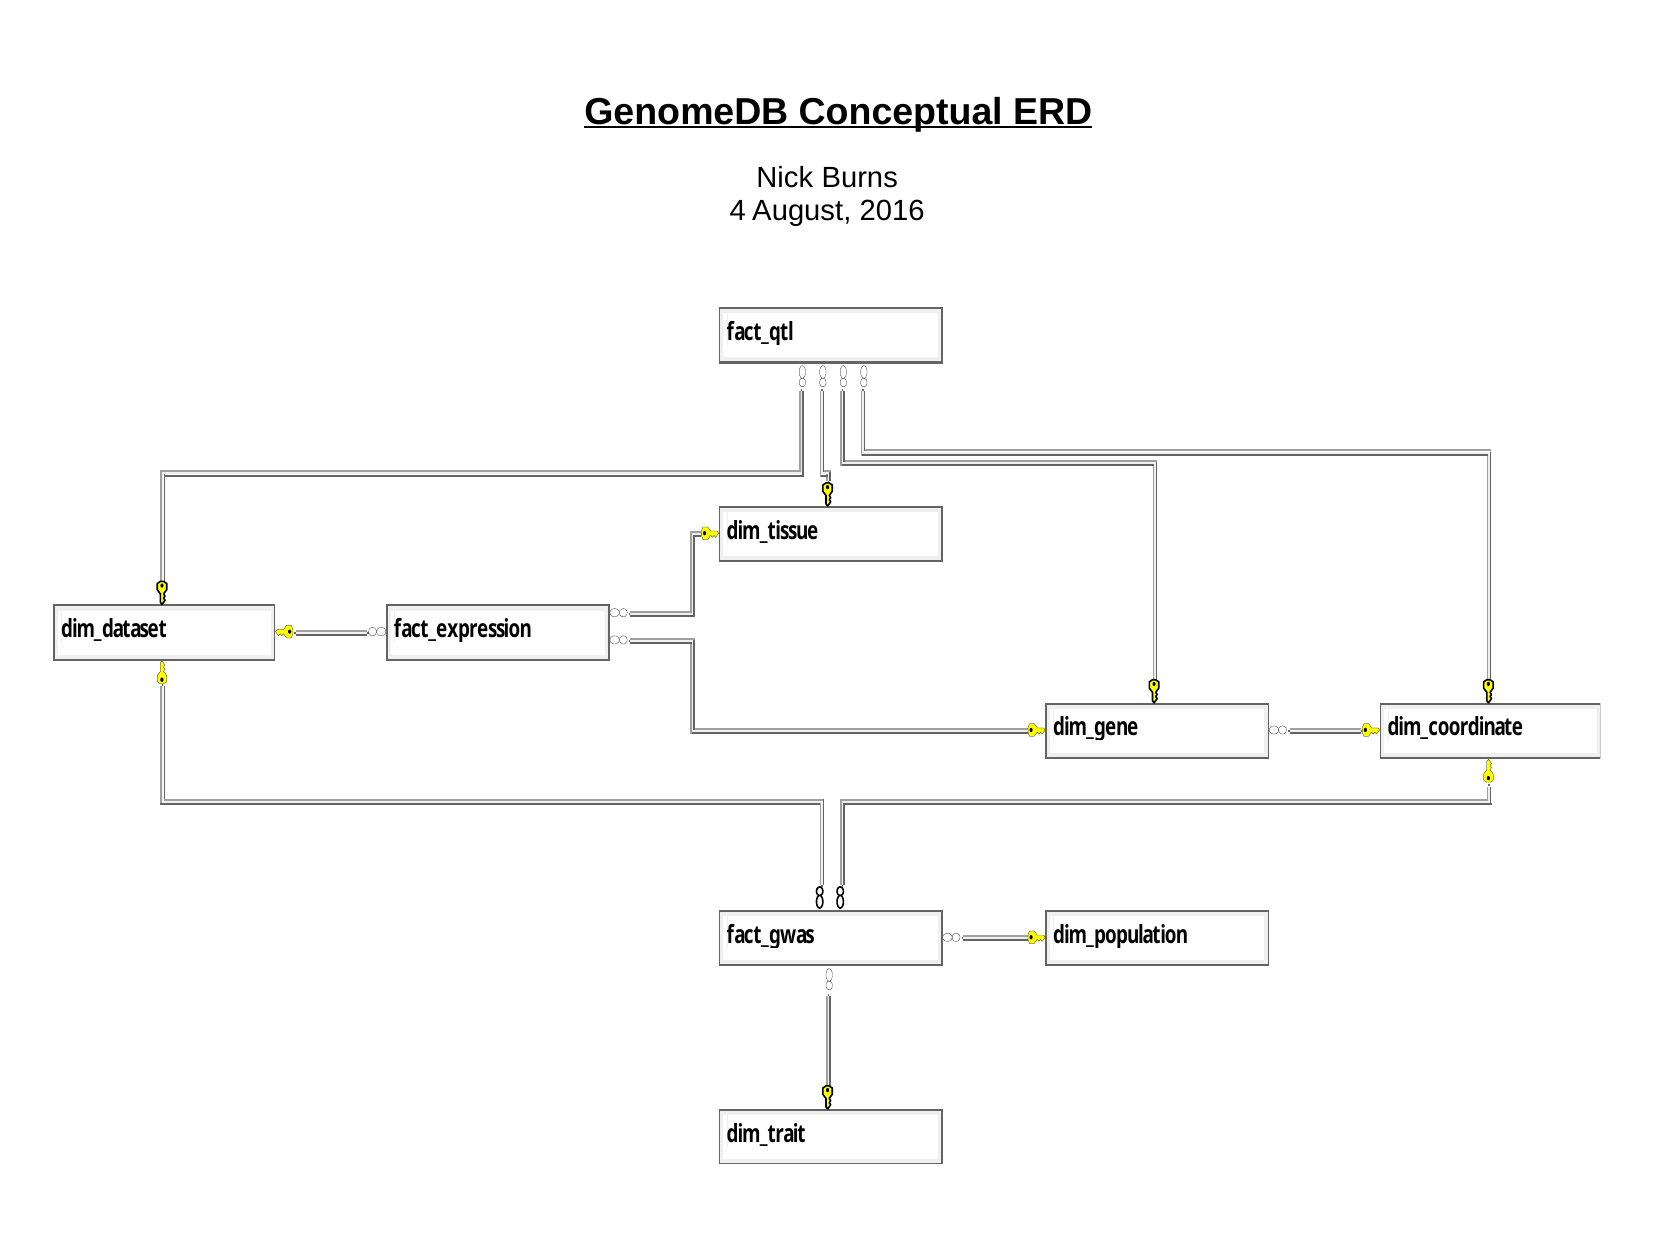

GenomeDB Conceptual ERD
Nick Burns
4 August, 2016